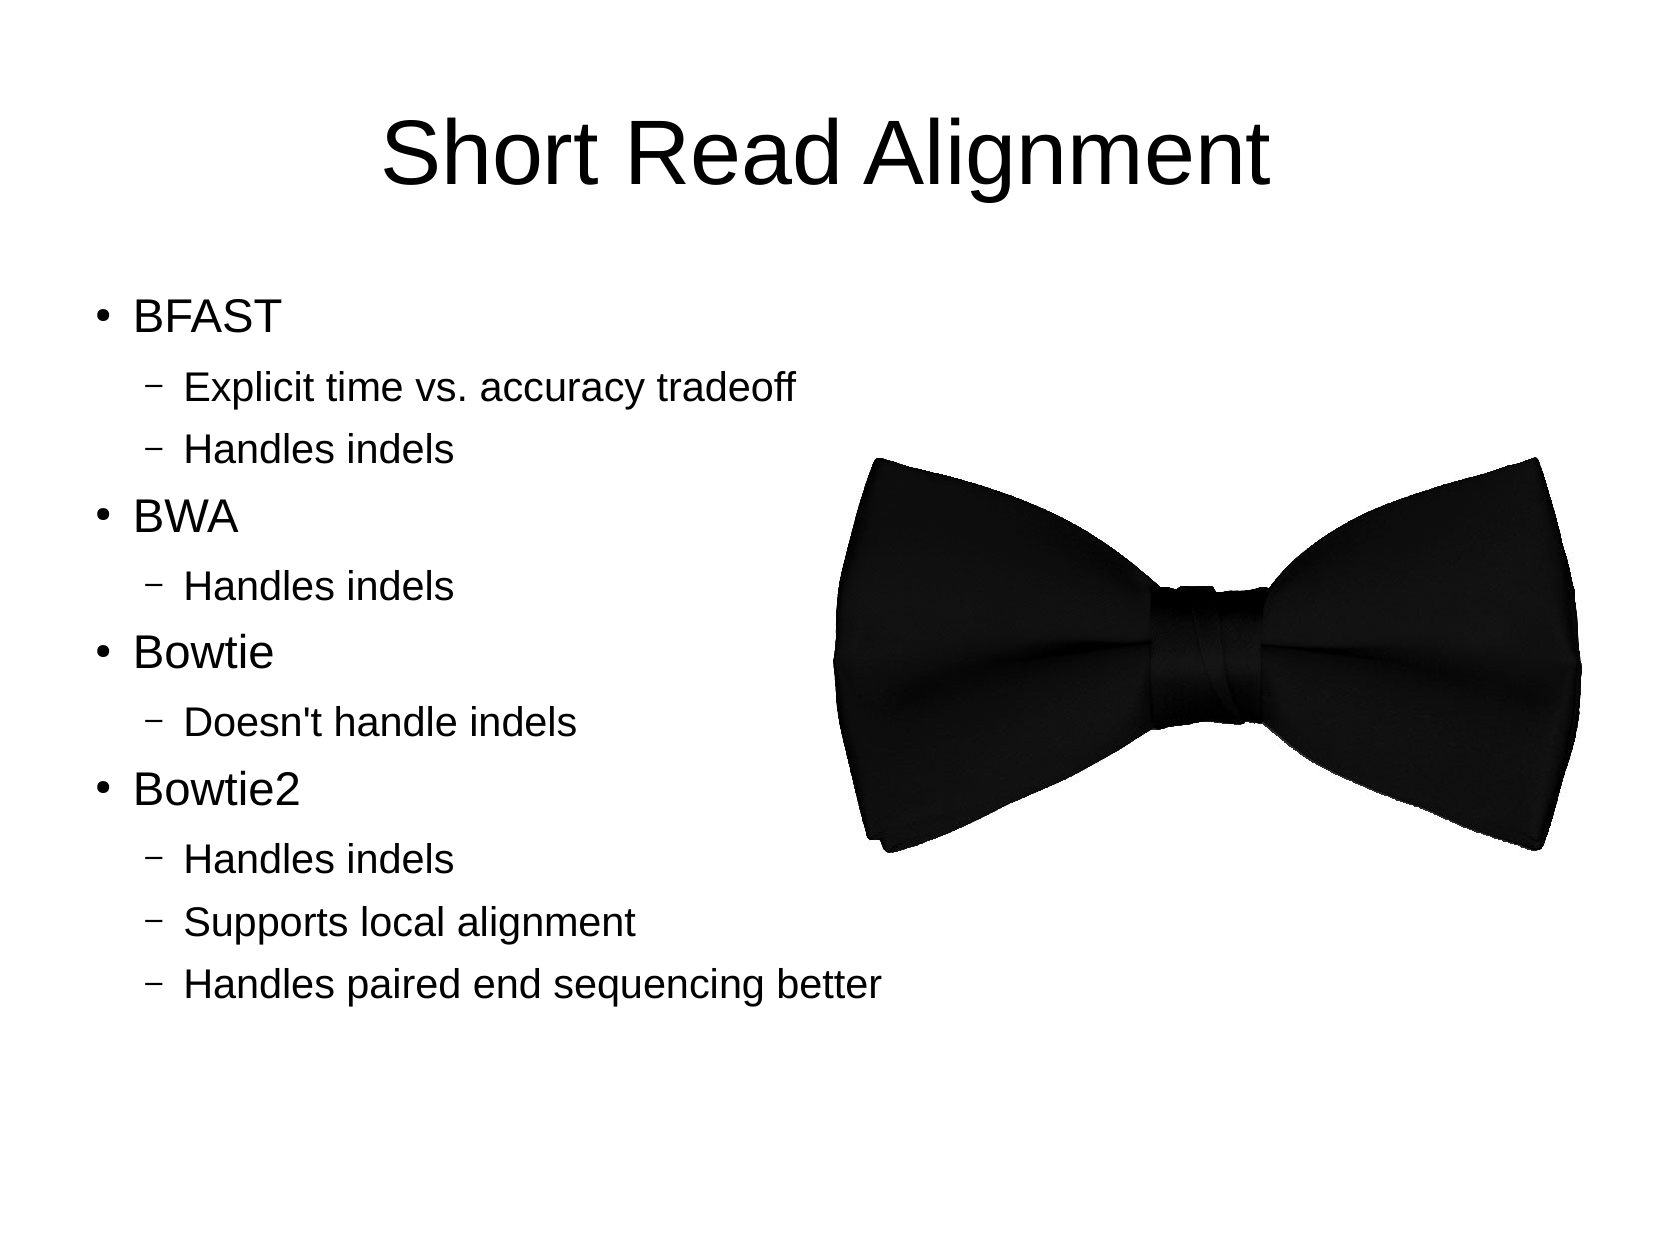

# Short Read Alignment
BFAST
Explicit time vs. accuracy tradeoff
Handles indels
BWA
Handles indels
Bowtie
Doesn't handle indels
Bowtie2
Handles indels
Supports local alignment
Handles paired end sequencing better